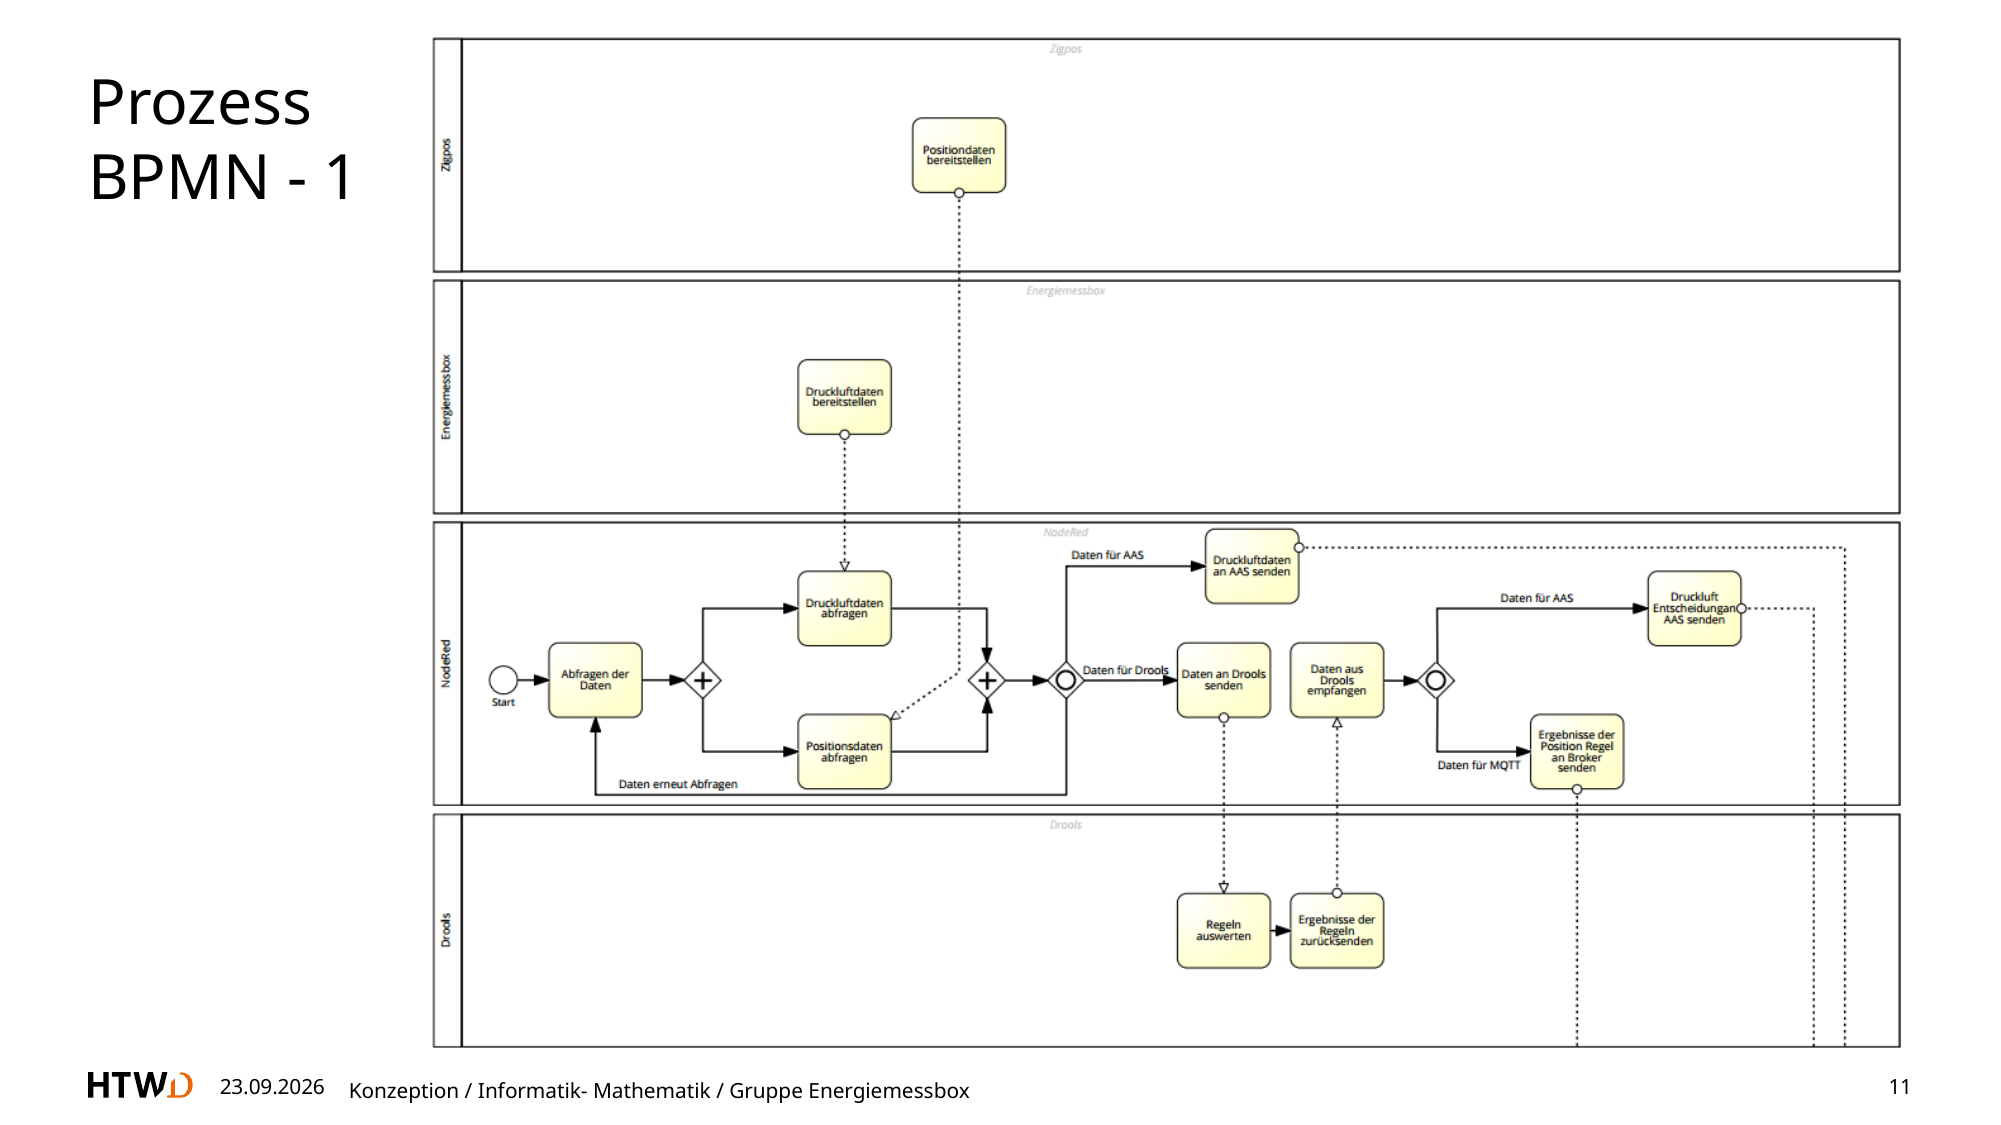

# Prozess BPMN - 1
11
Konzeption / Informatik- Mathematik / Gruppe Energiemessbox